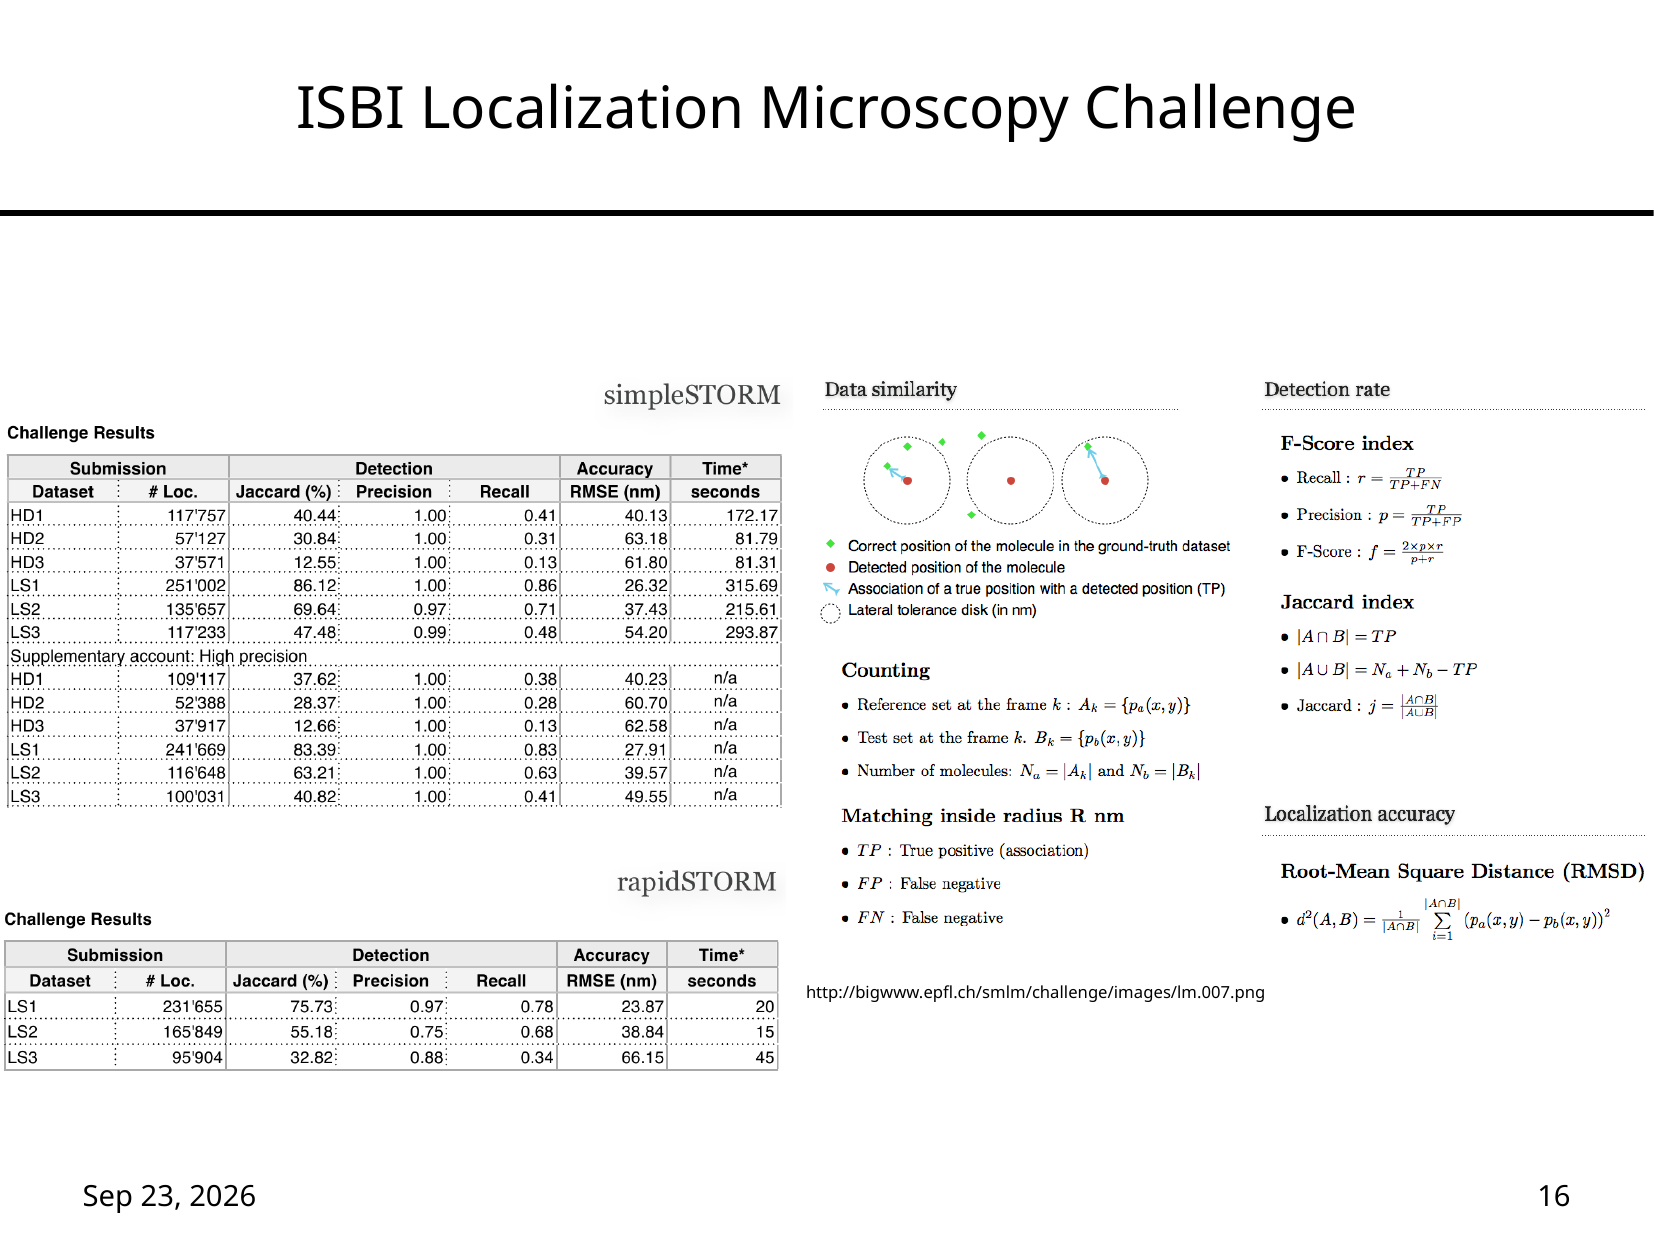

# ISBI Localization Microscopy Challenge
http://bigwww.epfl.ch/smlm/challenge/images/lm.007.png
16